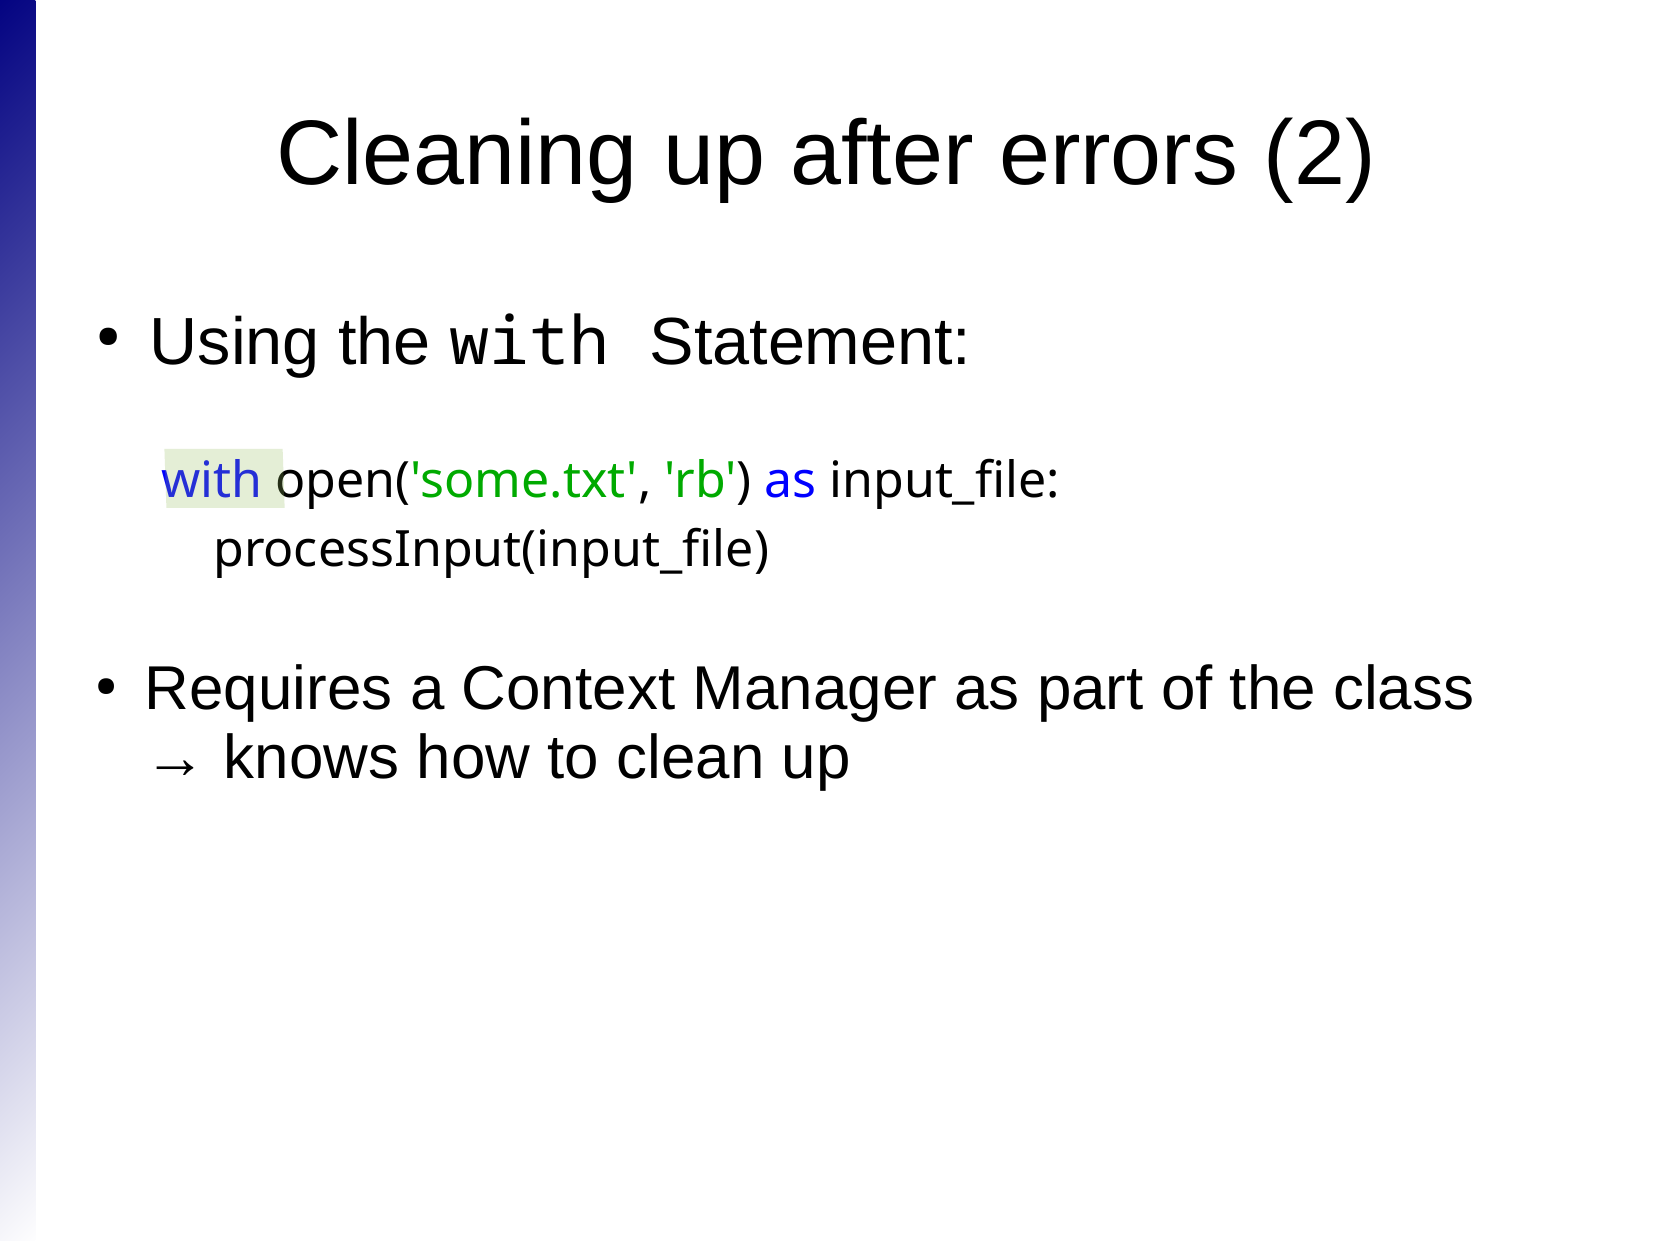

# Cleaning up after errors (2)
Using the with Statement:
 with open('some.txt', 'rb') as input_file:
 processInput(input_file)
Requires a Context Manager as part of the class
→ knows how to clean up